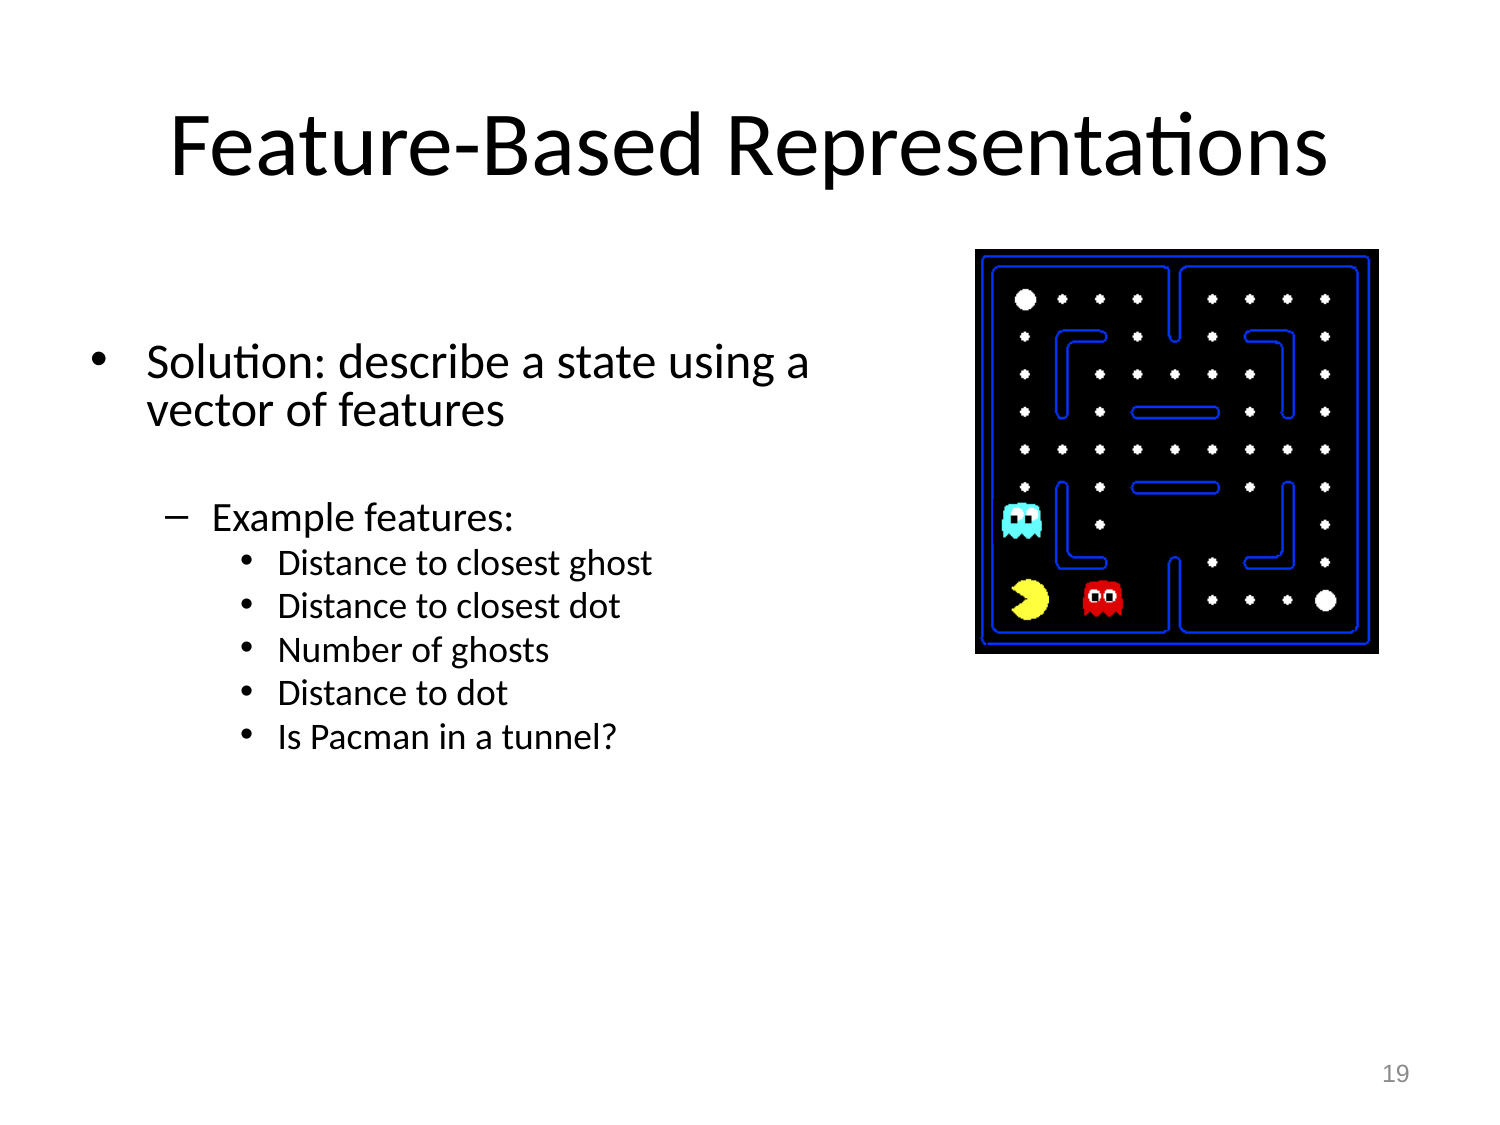

# Feature-Based Representations
Solution: describe a state using a vector of features
Example features:
Distance to closest ghost
Distance to closest dot
Number of ghosts
Distance to dot
Is Pacman in a tunnel?